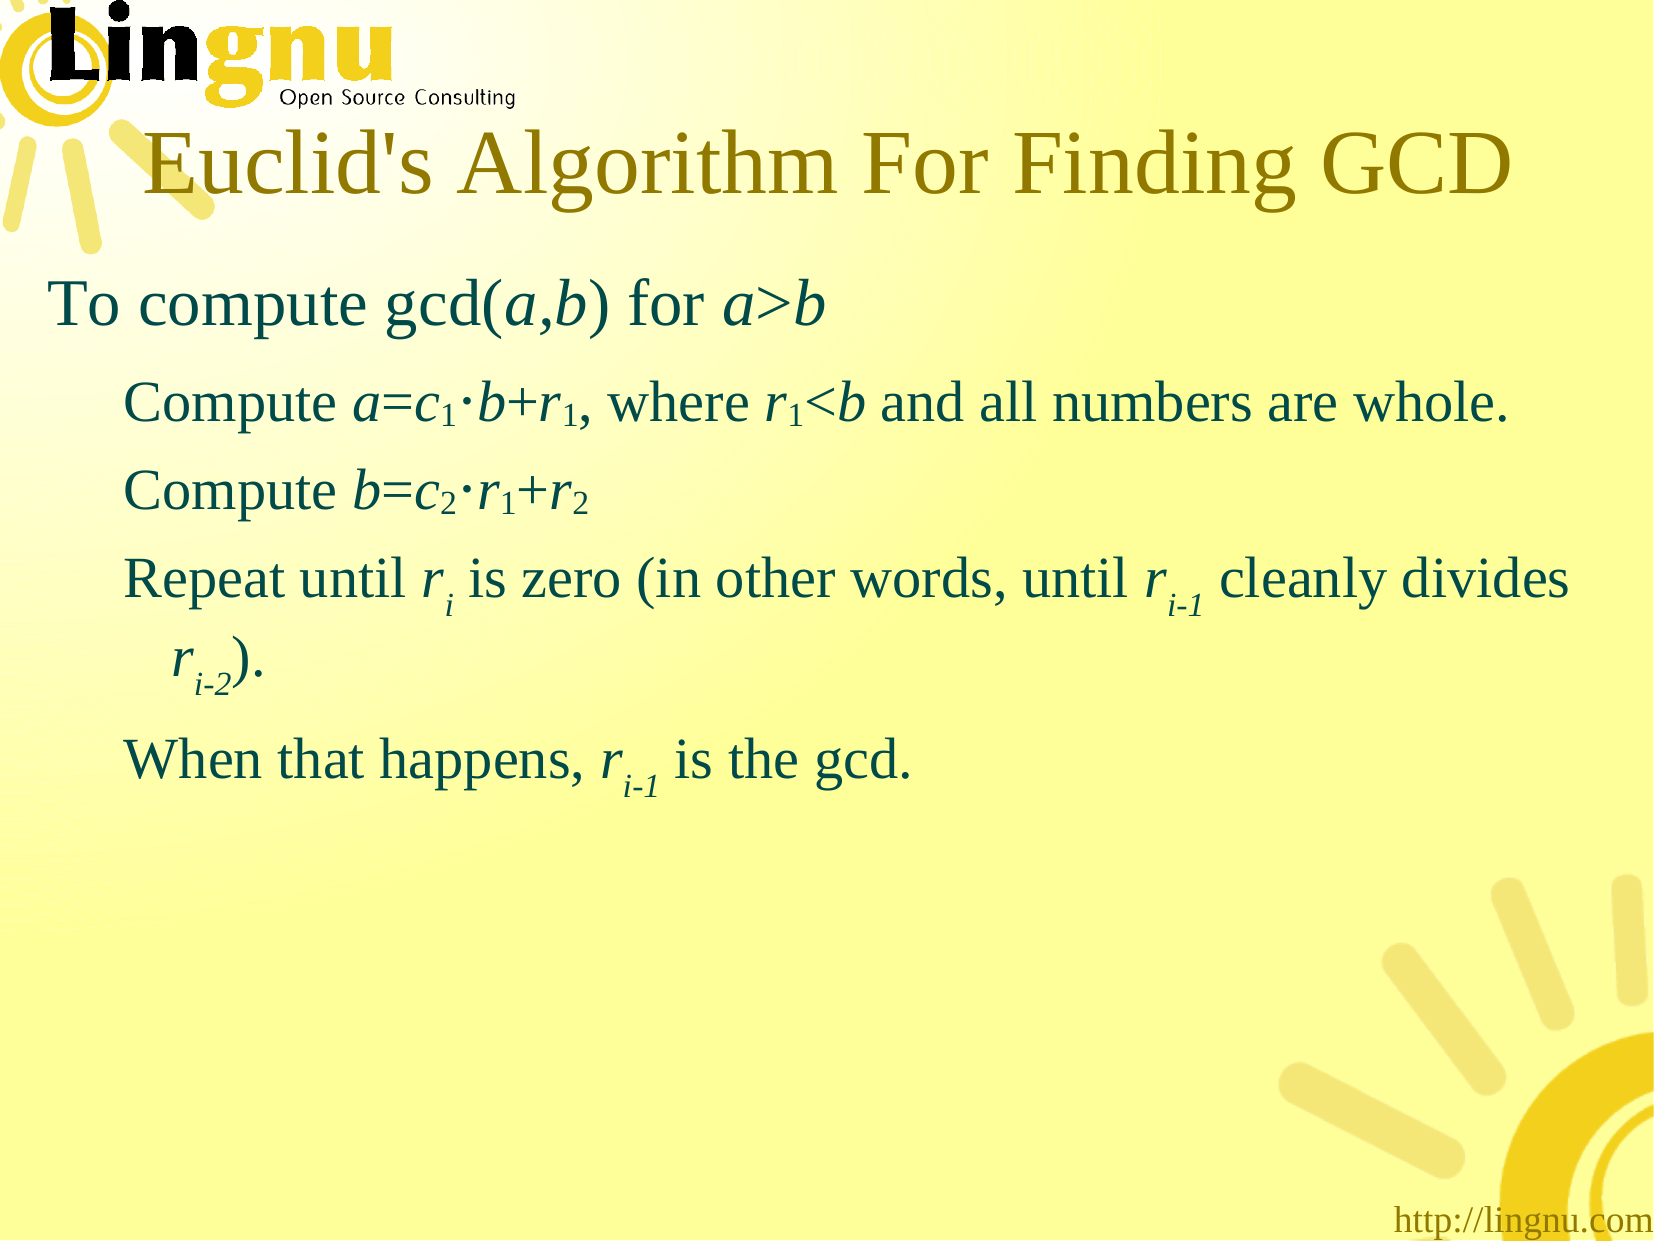

# Euclid's Algorithm For Finding GCD
To compute gcd(a,b) for a>b
Compute a=c1⋅b+r1, where r1<b and all numbers are whole.
Compute b=c2⋅r1+r2
Repeat until ri is zero (in other words, until ri-1 cleanly divides ri-2).
When that happens, ri-1 is the gcd.